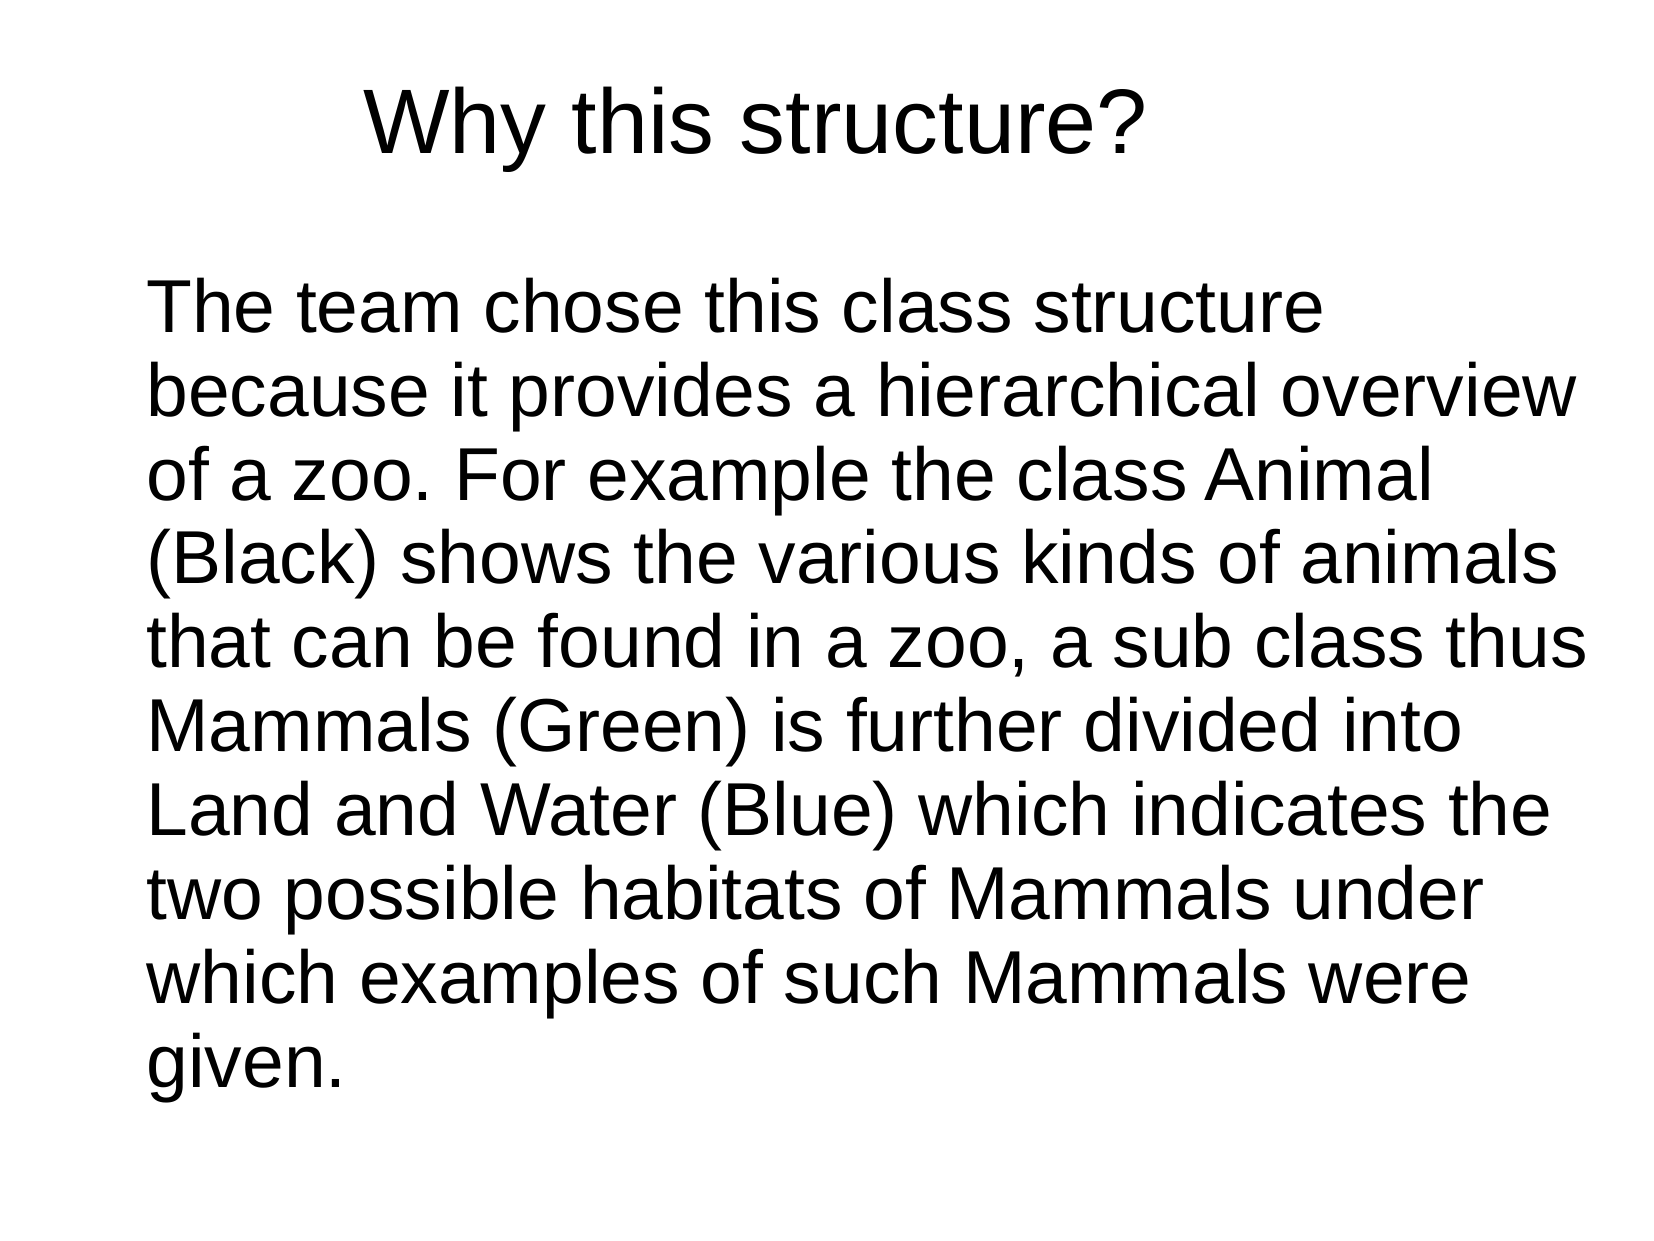

# Why this structure?
The team chose this class structure because it provides a hierarchical overview of a zoo. For example the class Animal (Black) shows the various kinds of animals that can be found in a zoo, a sub class thus Mammals (Green) is further divided into Land and Water (Blue) which indicates the two possible habitats of Mammals under which examples of such Mammals were given.